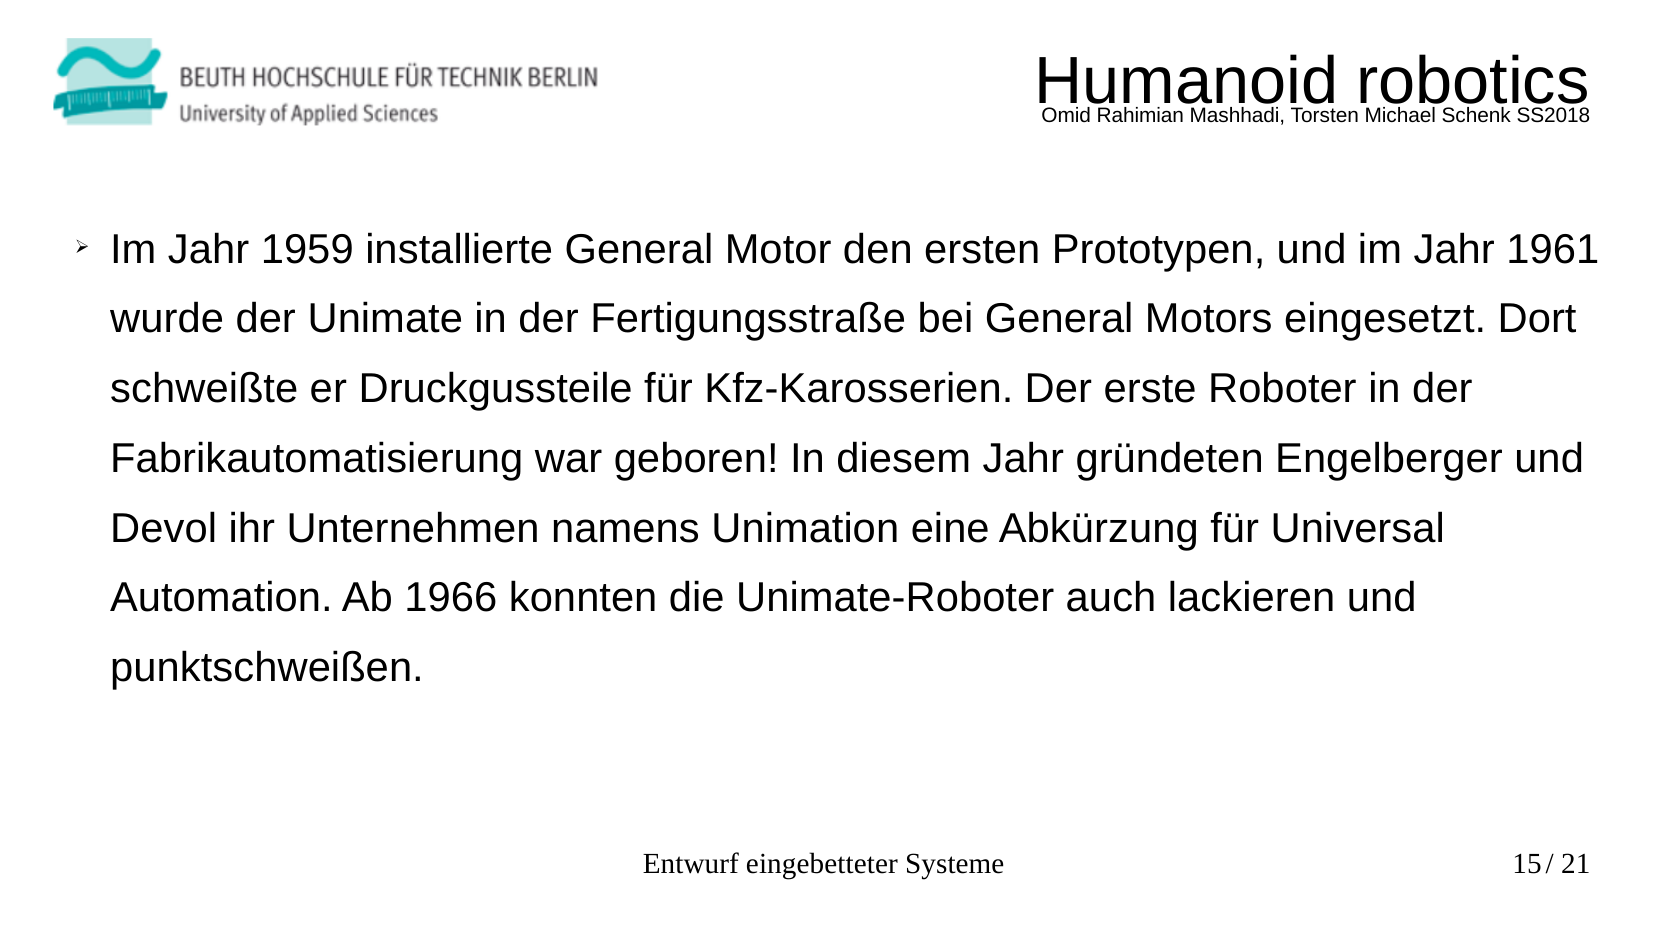

#
Humanoid robotics
Omid Rahimian Mashhadi, Torsten Michael Schenk SS2018
Im Jahr 1959 installierte General Motor den ersten Prototypen, und im Jahr 1961 wurde der Unimate in der Fertigungsstraße bei General Motors eingesetzt. Dort schweißte er Druckgussteile für Kfz-Karosserien. Der erste Roboter in der Fabrikautomatisierung war geboren! In diesem Jahr gründeten Engelberger und Devol ihr Unternehmen namens Unimation eine Abkürzung für Universal Automation. Ab 1966 konnten die Unimate-Roboter auch lackieren und punktschweißen.
 / 21
Entwurf eingebetteter Systeme
15